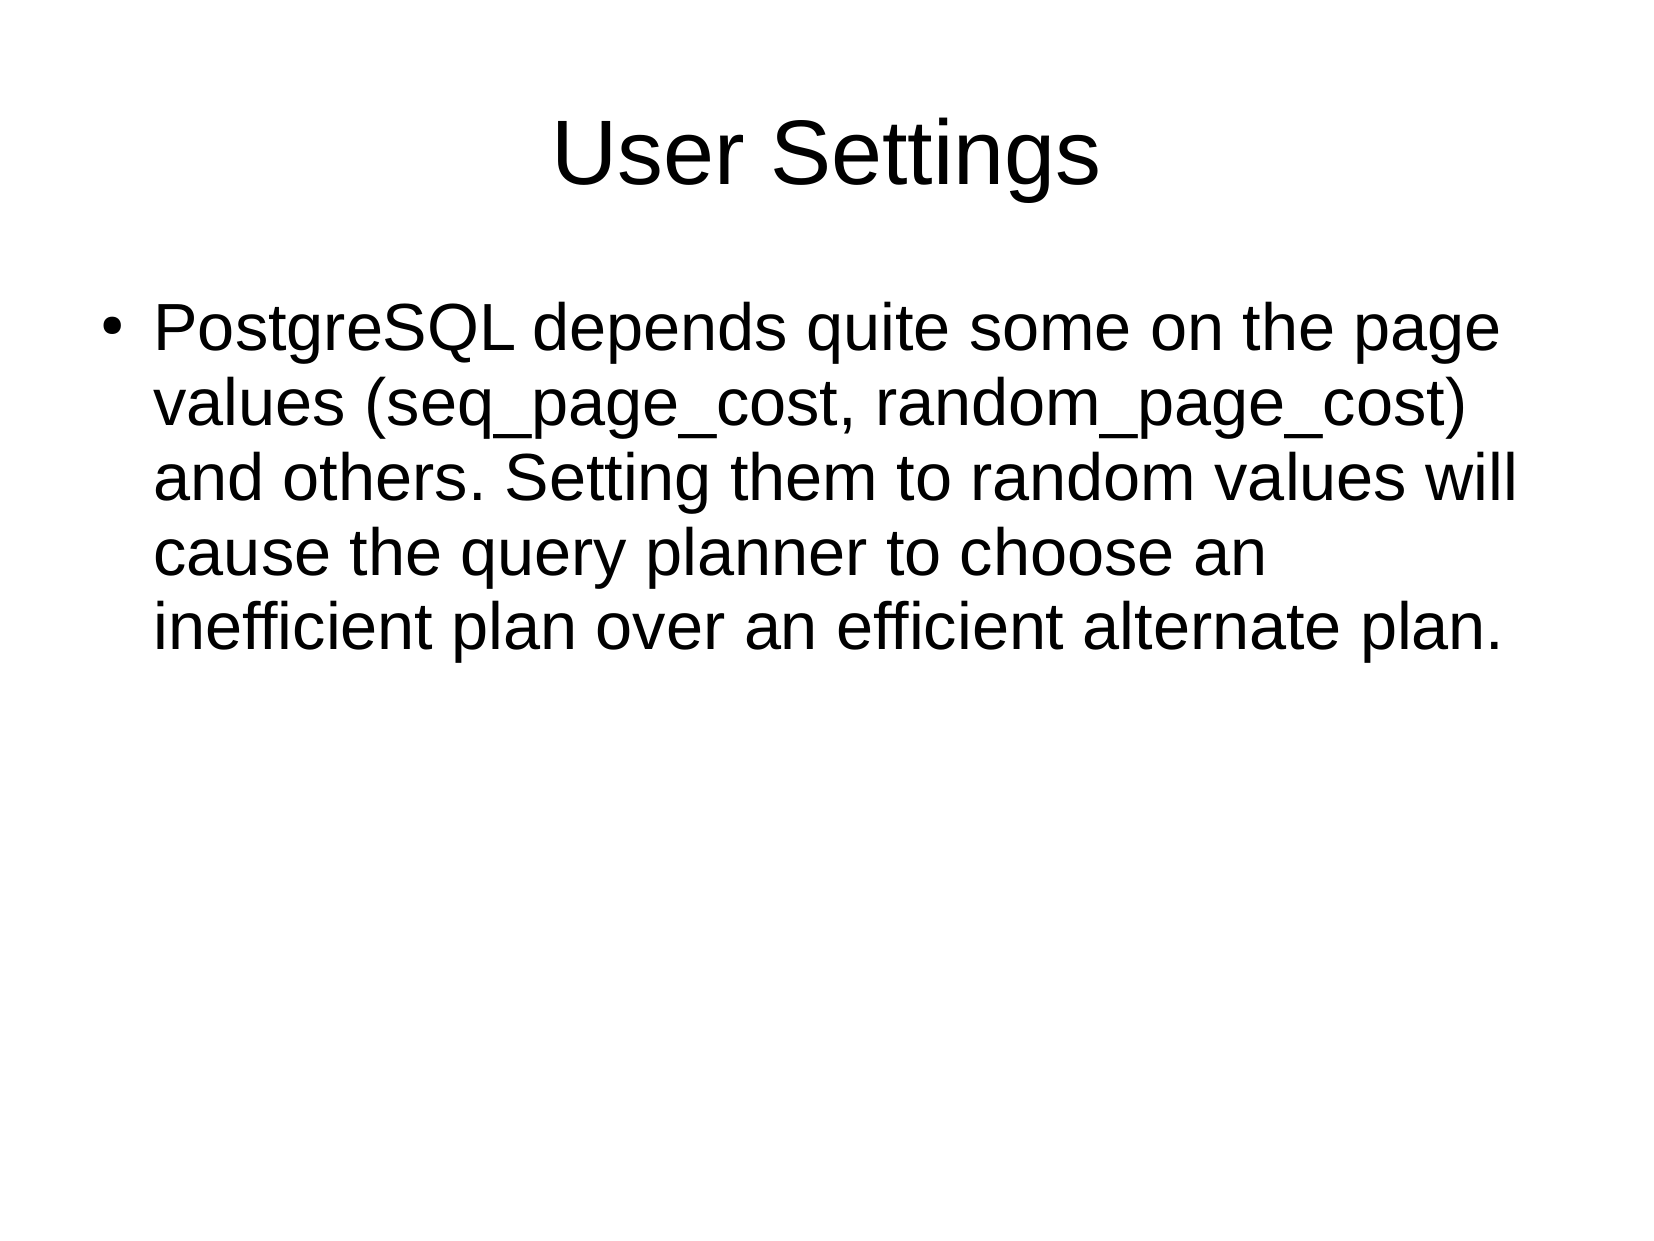

# User Settings
PostgreSQL depends quite some on the page values (seq_page_cost, random_page_cost) and others. Setting them to random values will cause the query planner to choose an inefficient plan over an efficient alternate plan.